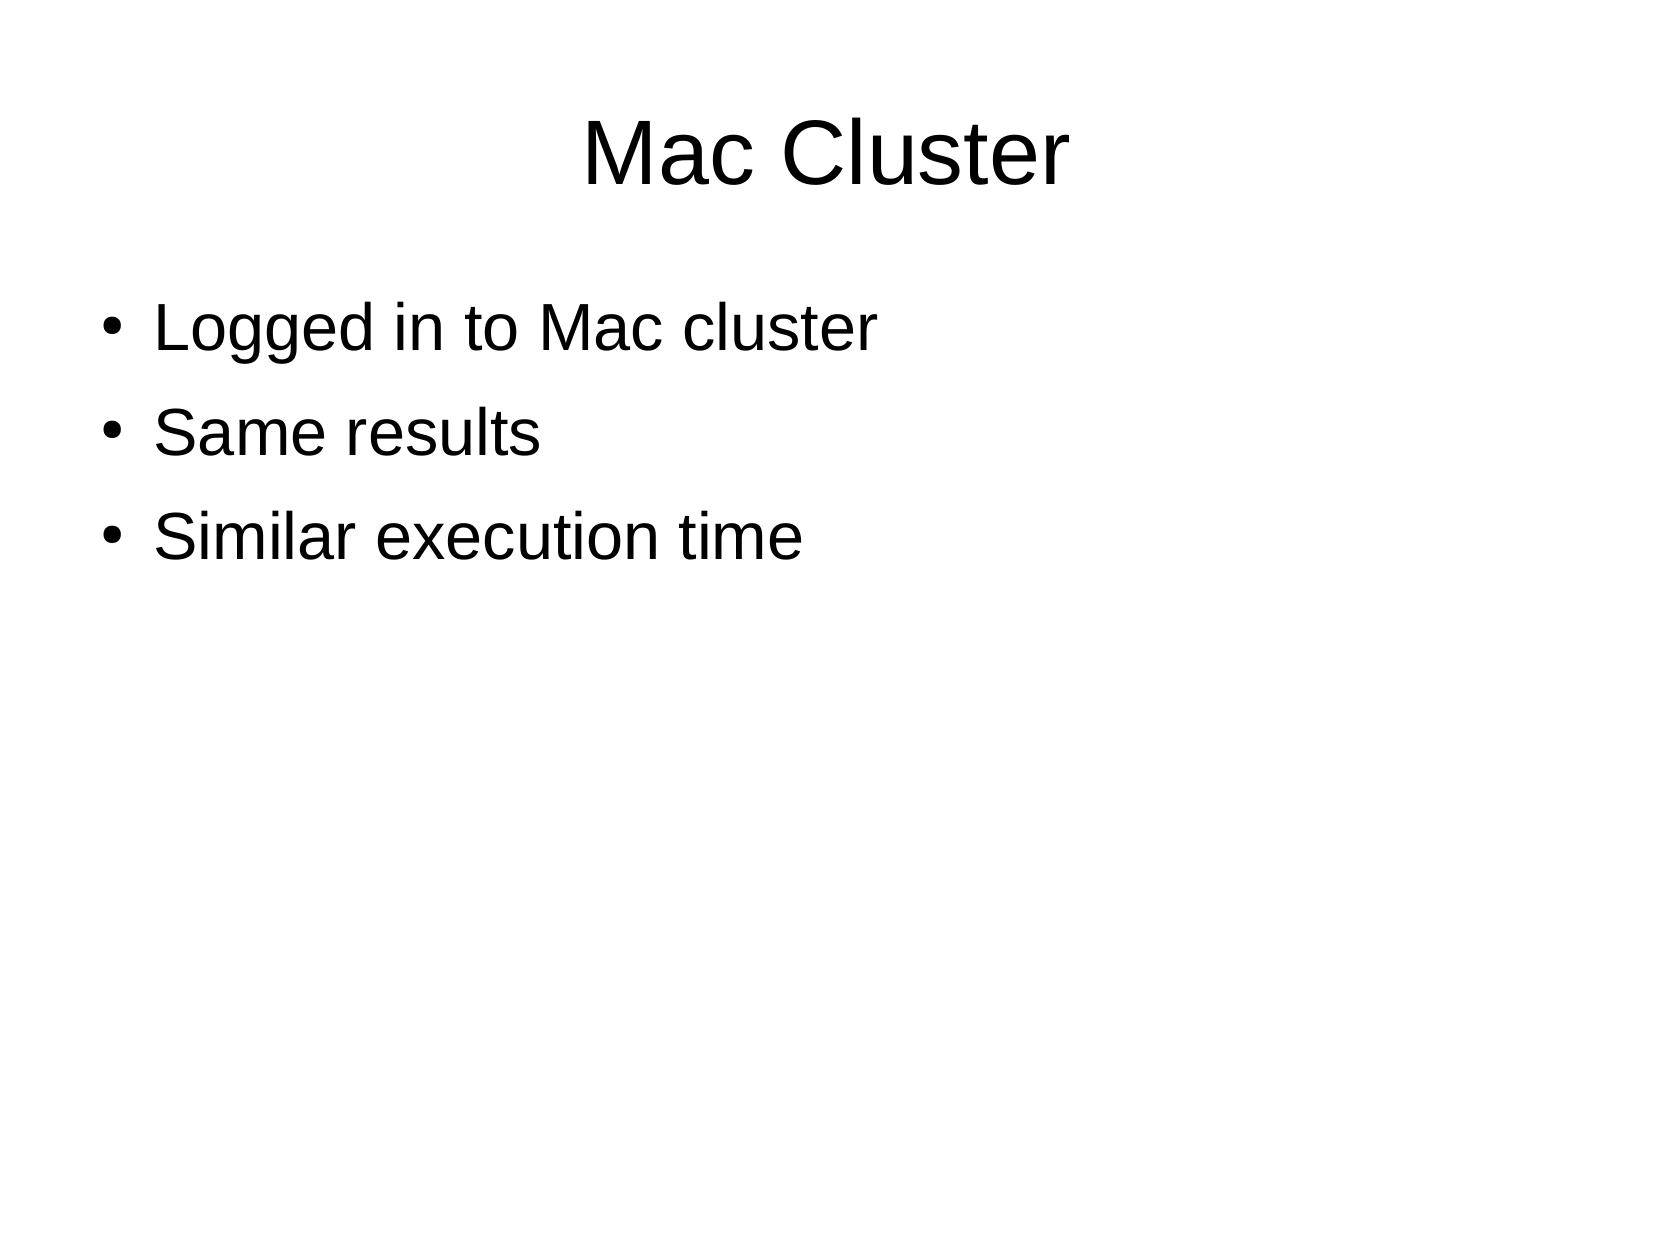

# Mac Cluster
Logged in to Mac cluster
Same results
Similar execution time